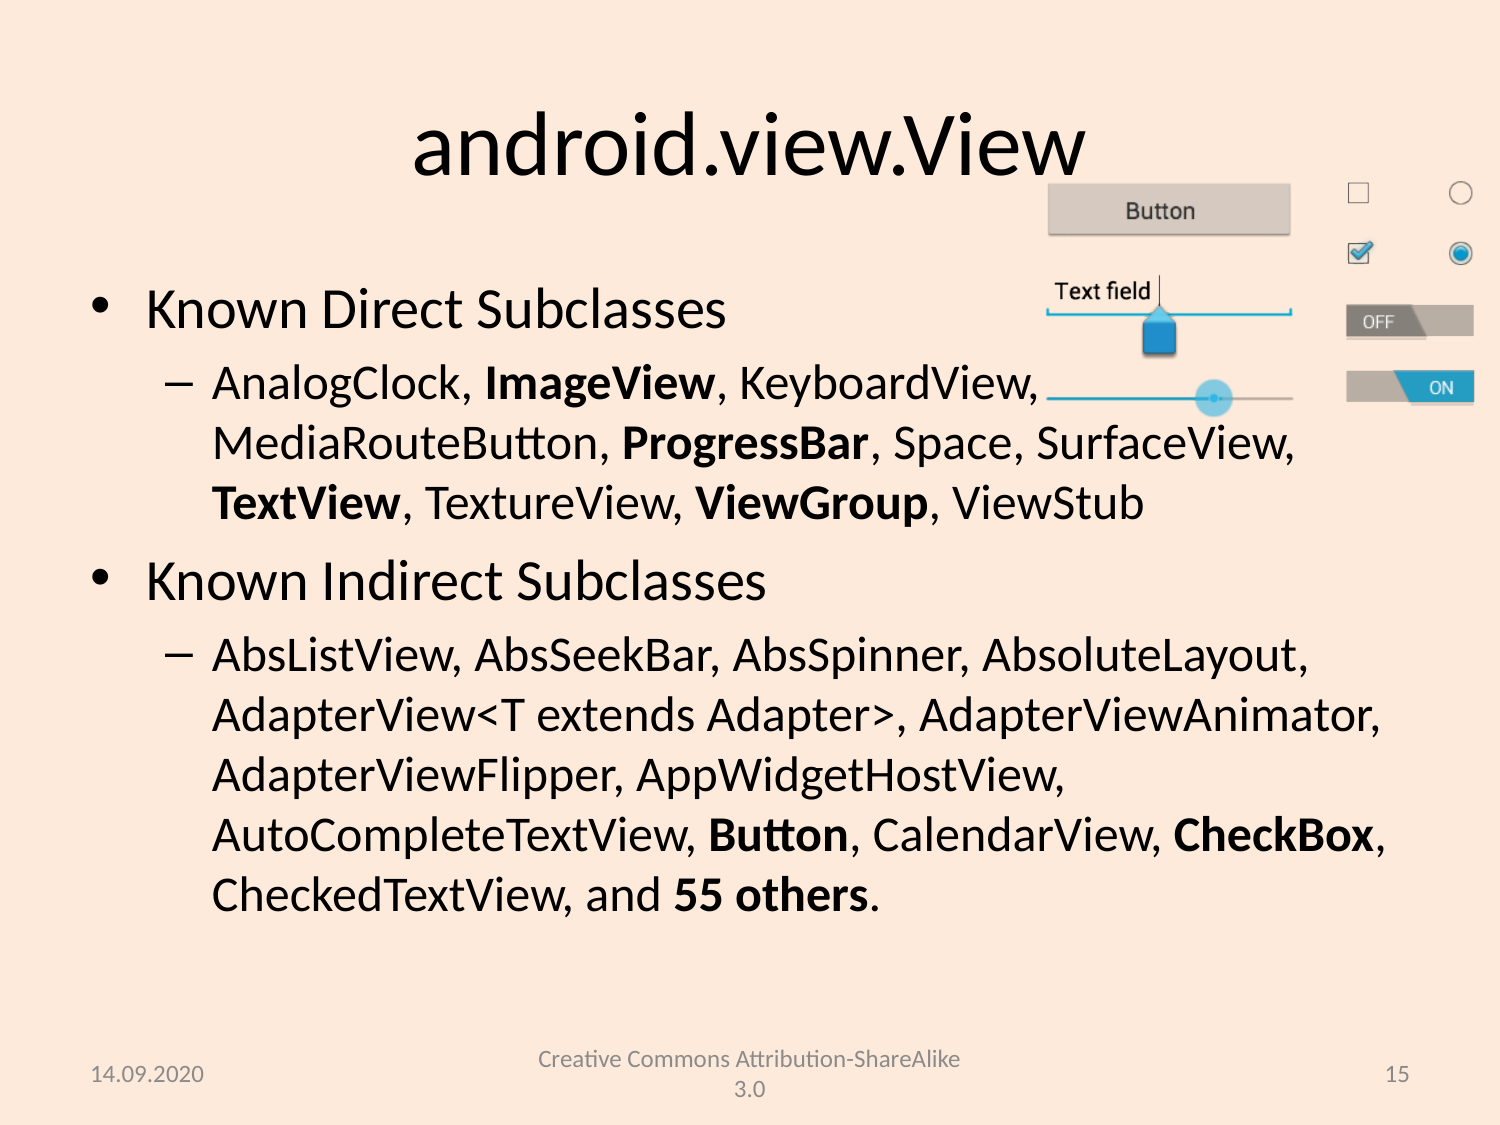

# android.view.View
Known Direct Subclasses
AnalogClock, ImageView, KeyboardView, MediaRouteButton, ProgressBar, Space, SurfaceView, TextView, TextureView, ViewGroup, ViewStub
Known Indirect Subclasses
AbsListView, AbsSeekBar, AbsSpinner, AbsoluteLayout, AdapterView<T extends Adapter>, AdapterViewAnimator, AdapterViewFlipper, AppWidgetHostView, AutoCompleteTextView, Button, CalendarView, CheckBox, CheckedTextView, and 55 others.
14.09.2020
Creative Commons Attribution-ShareAlike 3.0